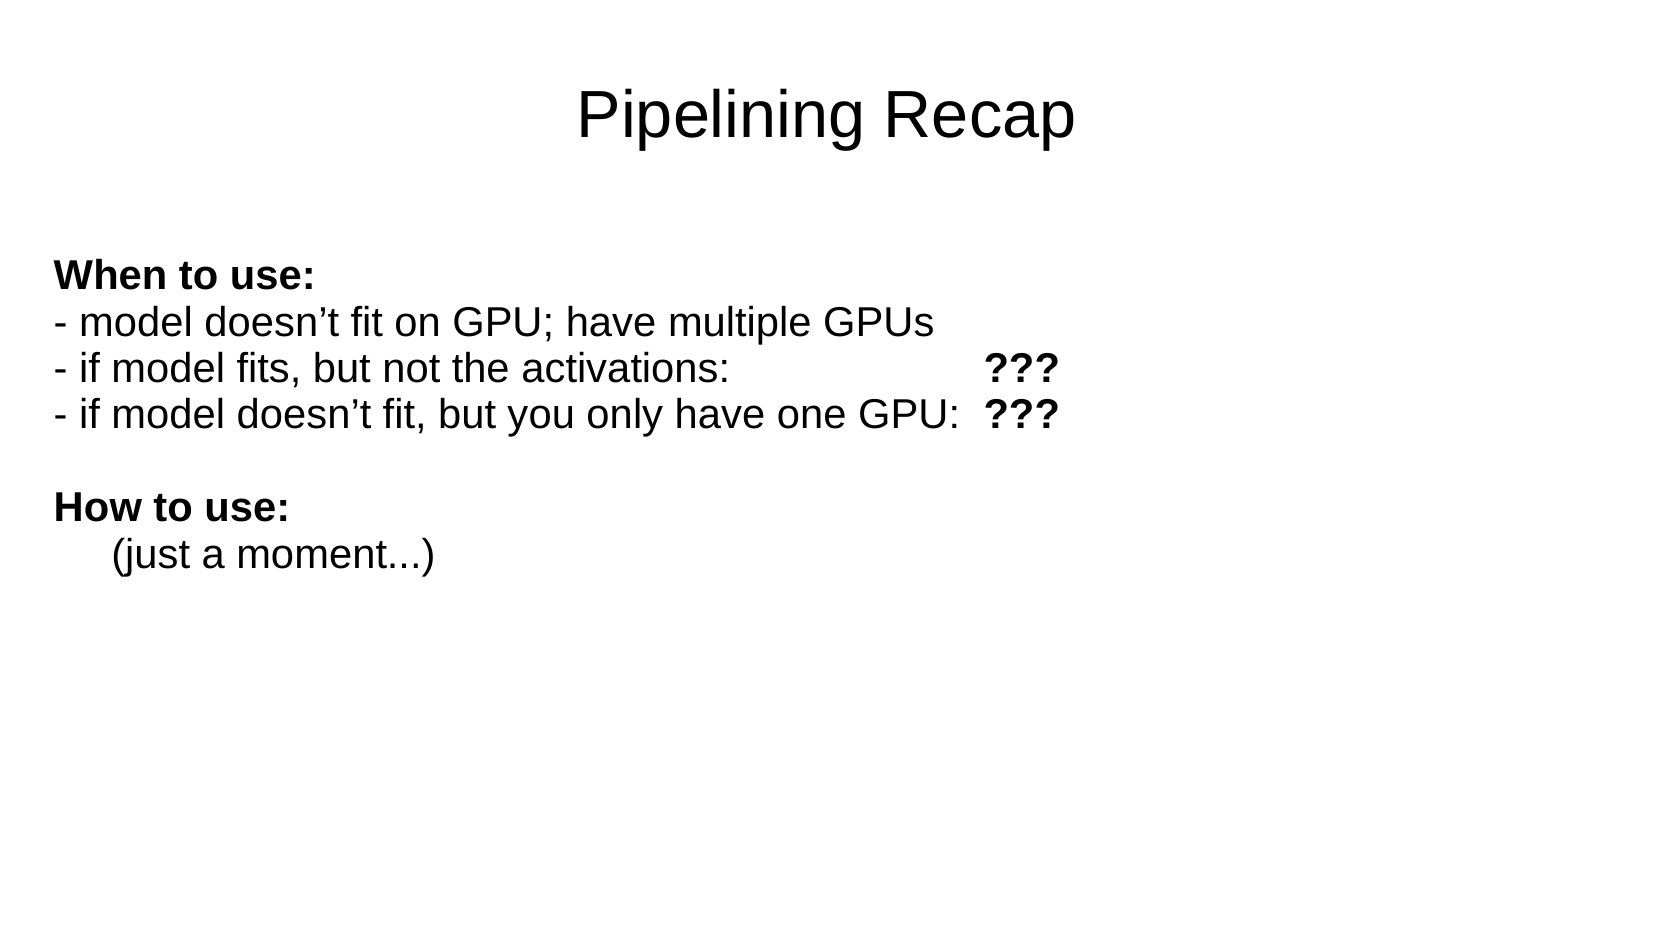

# Pipelining Recap
When to use:
- model doesn’t fit on GPU; have multiple GPUs
- if model fits, but not the activations: ???
- if model doesn’t fit, but you only have one GPU: ???
How to use:
 (just a moment...)